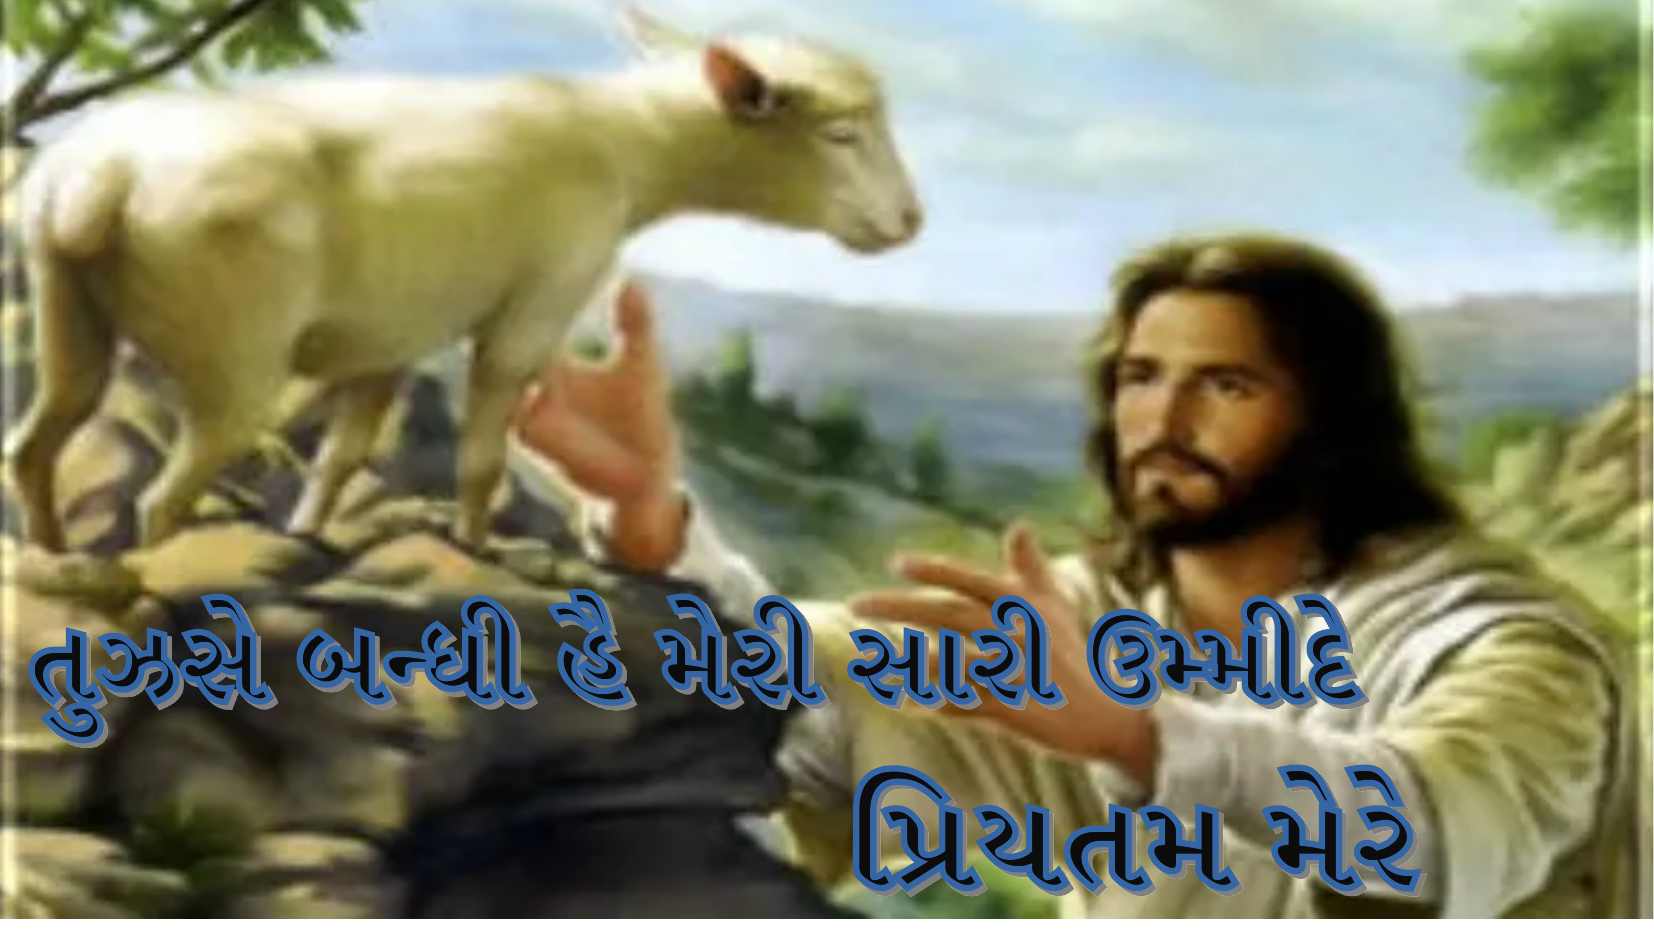

તુઝસે બન્ધી હૈ મેરી સારી ઉમ્મીદે
પ્રિયતમ મેરે